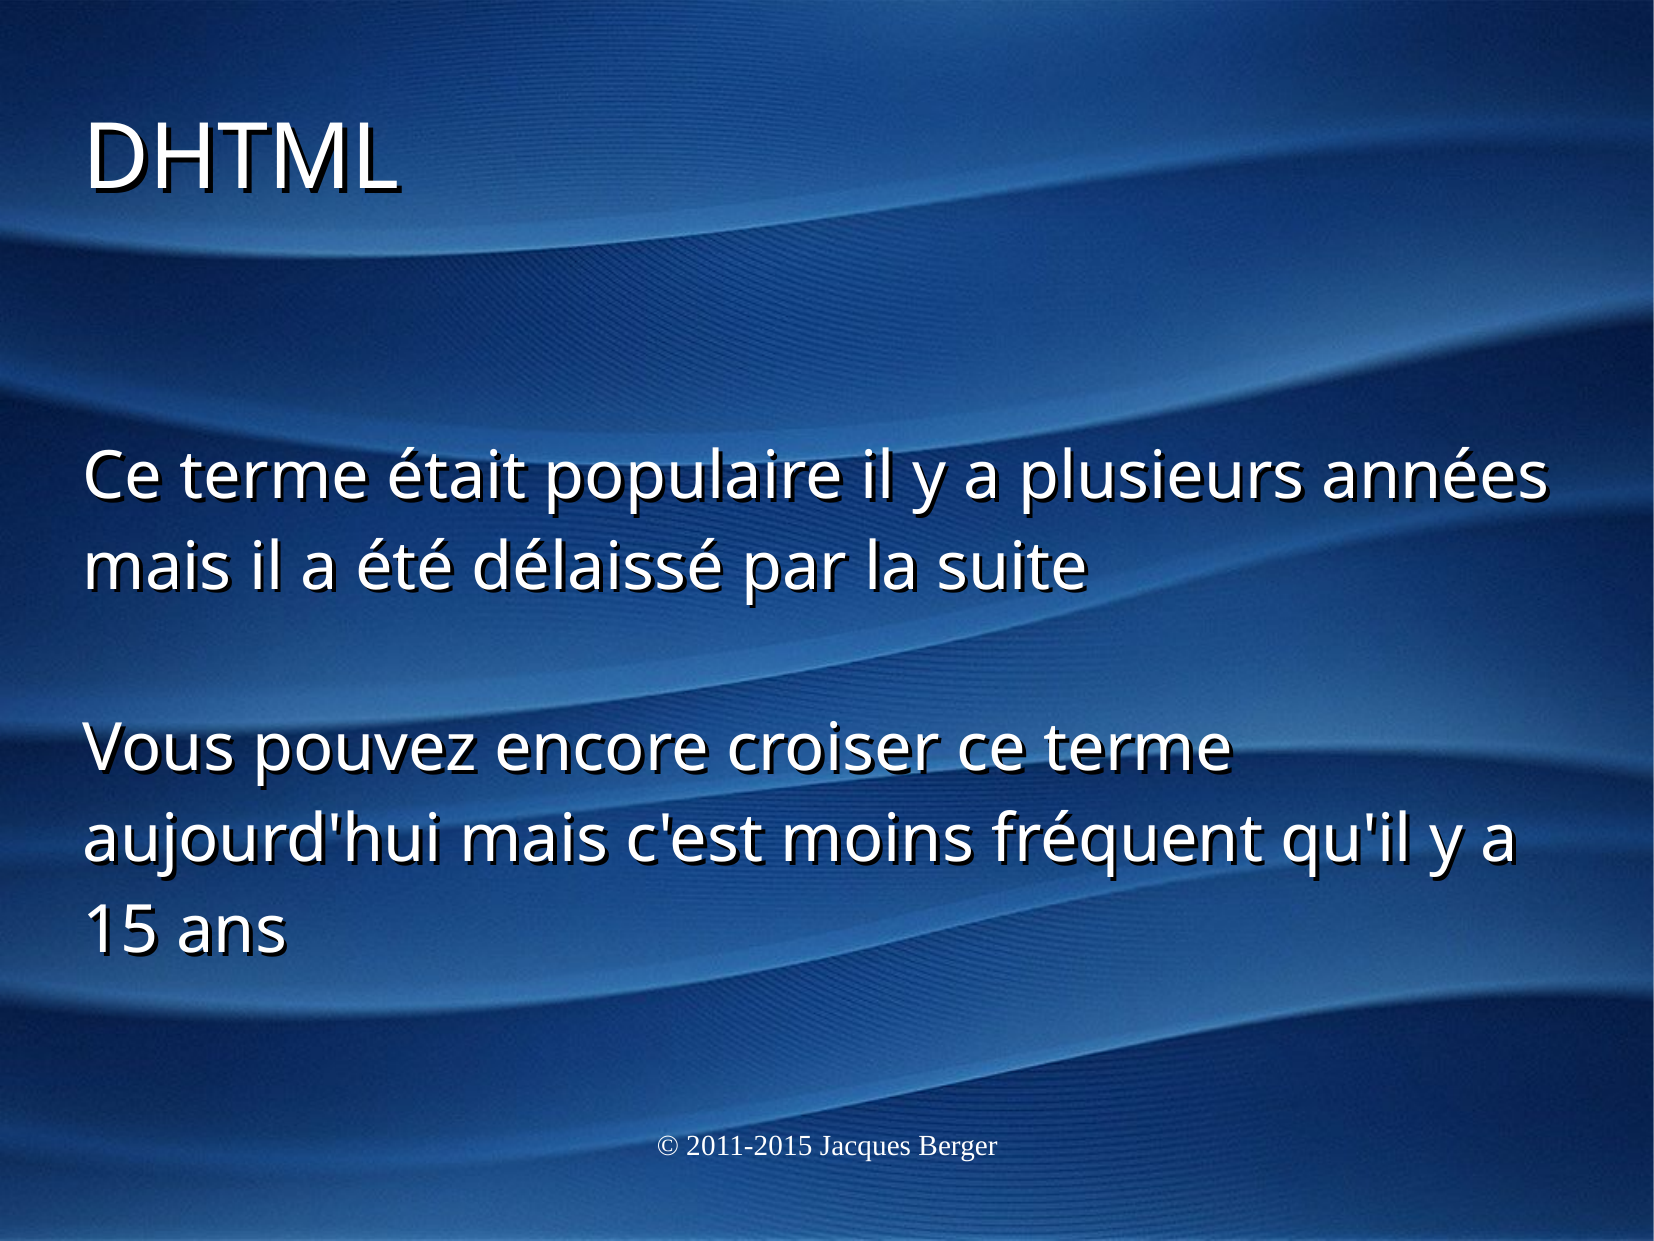

# DHTML
Ce terme était populaire il y a plusieurs années mais il a été délaissé par la suite
Vous pouvez encore croiser ce terme aujourd'hui mais c'est moins fréquent qu'il y a 15 ans
© 2011-2015 Jacques Berger